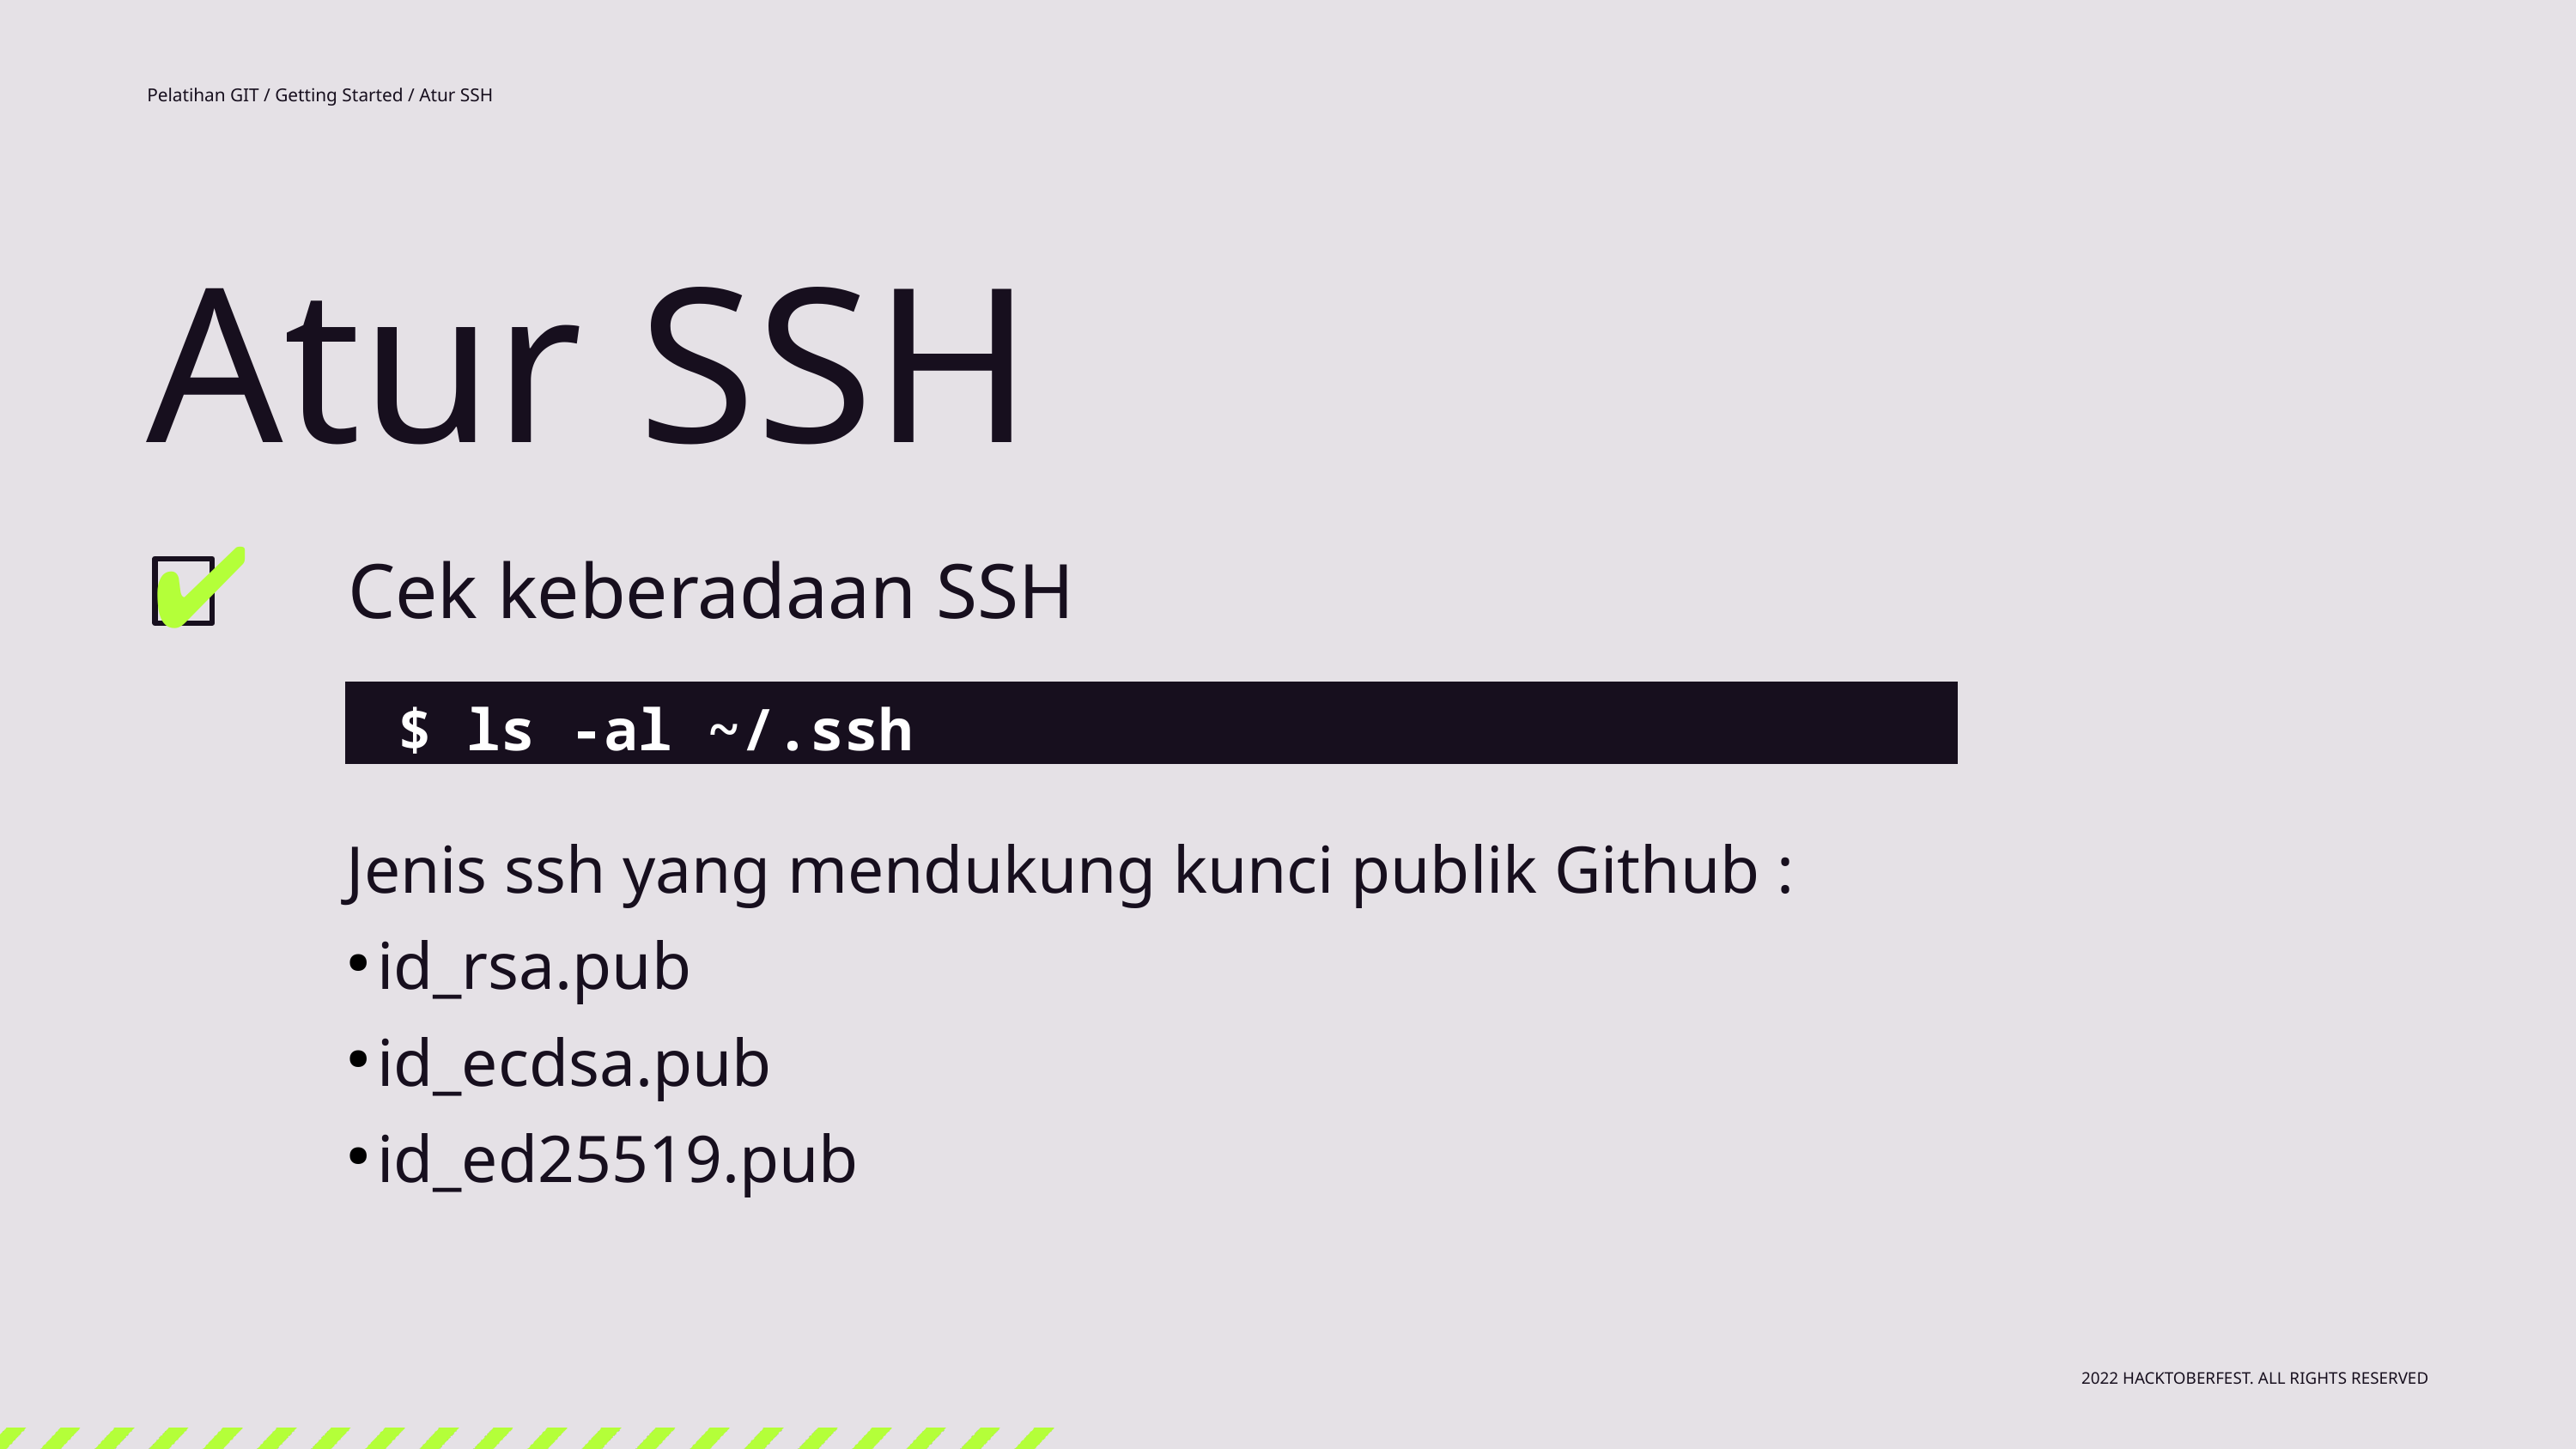

Pelatihan GIT / Getting Started / Atur SSH
Atur SSH

Cek keberadaan SSH
$ ls -al ~/.ssh
Jenis ssh yang mendukung kunci publik Github :
id_rsa.pub
id_ecdsa.pub
id_ed25519.pub
2022 HACKTOBERFEST. ALL RIGHTS RESERVED